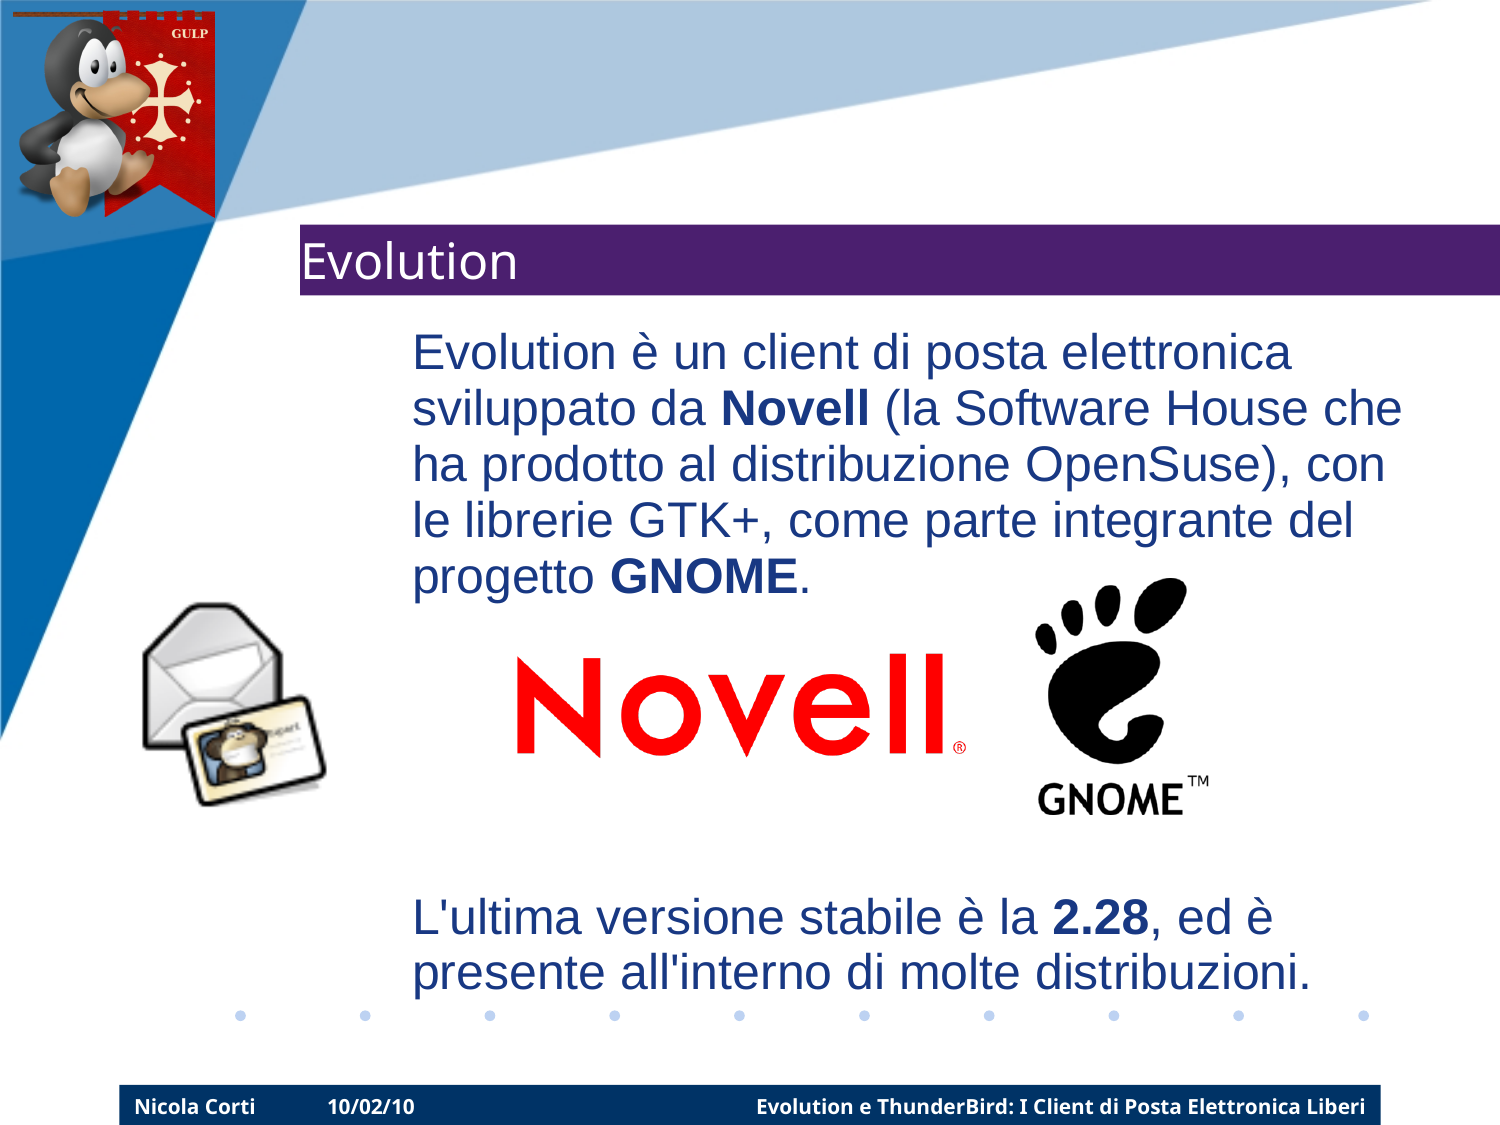

# Evolution
Evolution è un client di posta elettronica sviluppato da Novell (la Software House che ha prodotto al distribuzione OpenSuse), con le librerie GTK+, come parte integrante del progetto GNOME.
L'ultima versione stabile è la 2.28, ed è presente all'interno di molte distribuzioni.